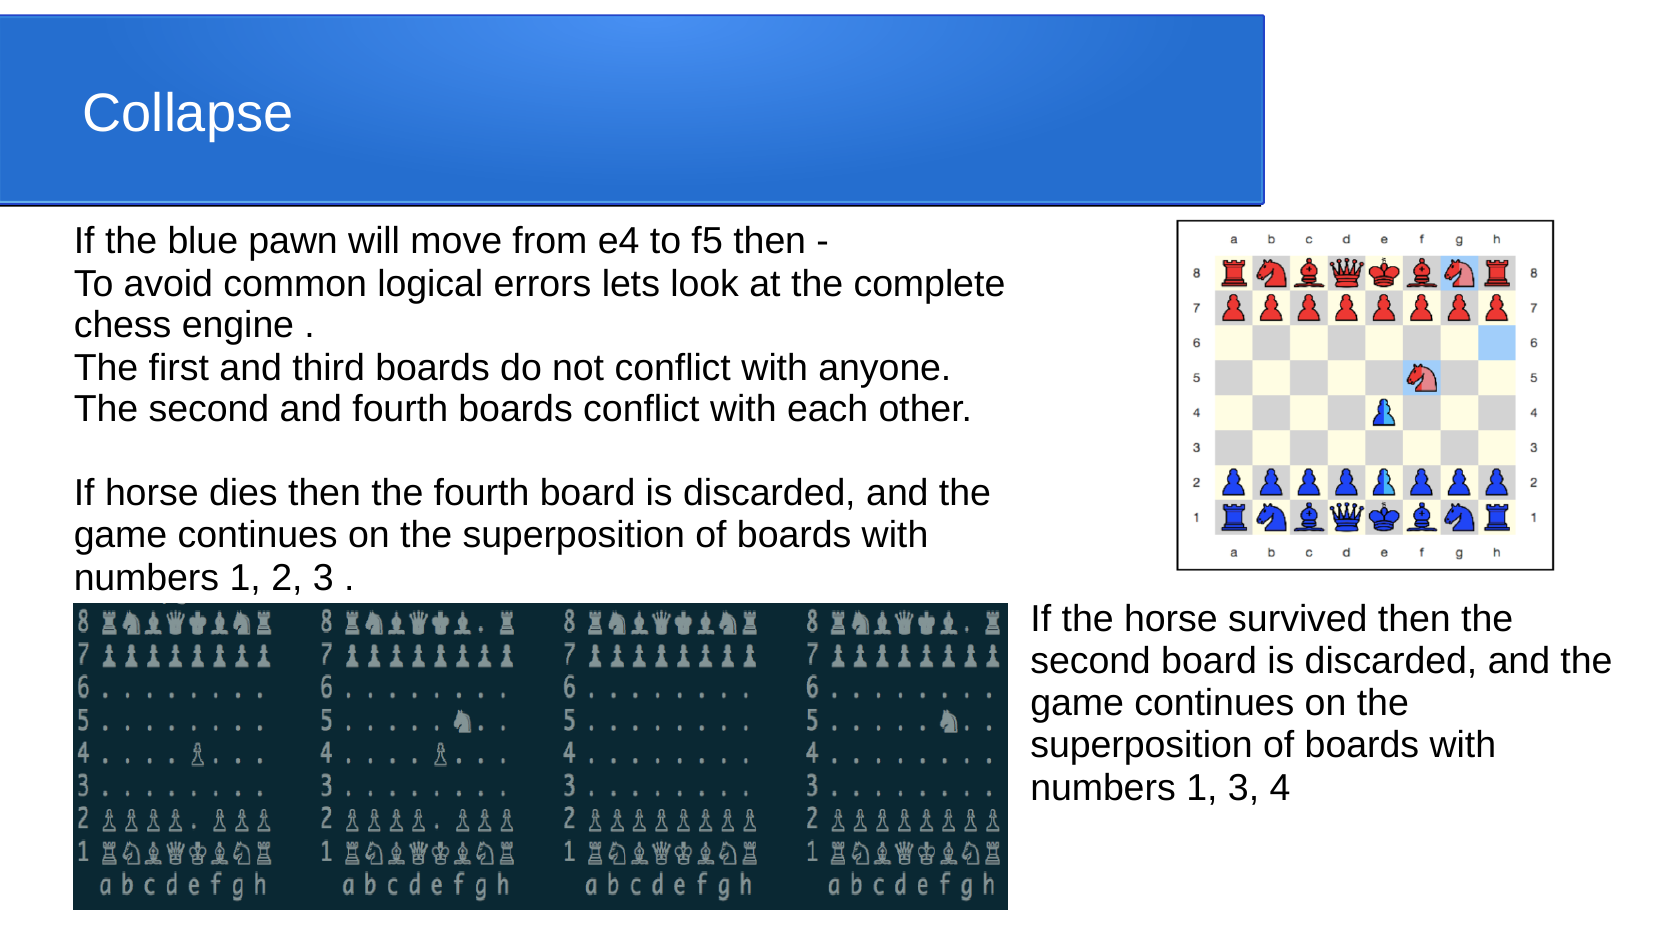

# Collapse
If the blue pawn will move from e4 to f5 then -
To avoid common logical errors lets look at the complete chess engine .
The first and third boards do not conflict with anyone.
The second and fourth boards conflict with each other.
If horse dies then the fourth board is discarded, and the game continues on the superposition of boards with numbers 1, 2, 3 .
If the horse survived then the second board is discarded, and the game continues on the superposition of boards with numbers 1, 3, 4